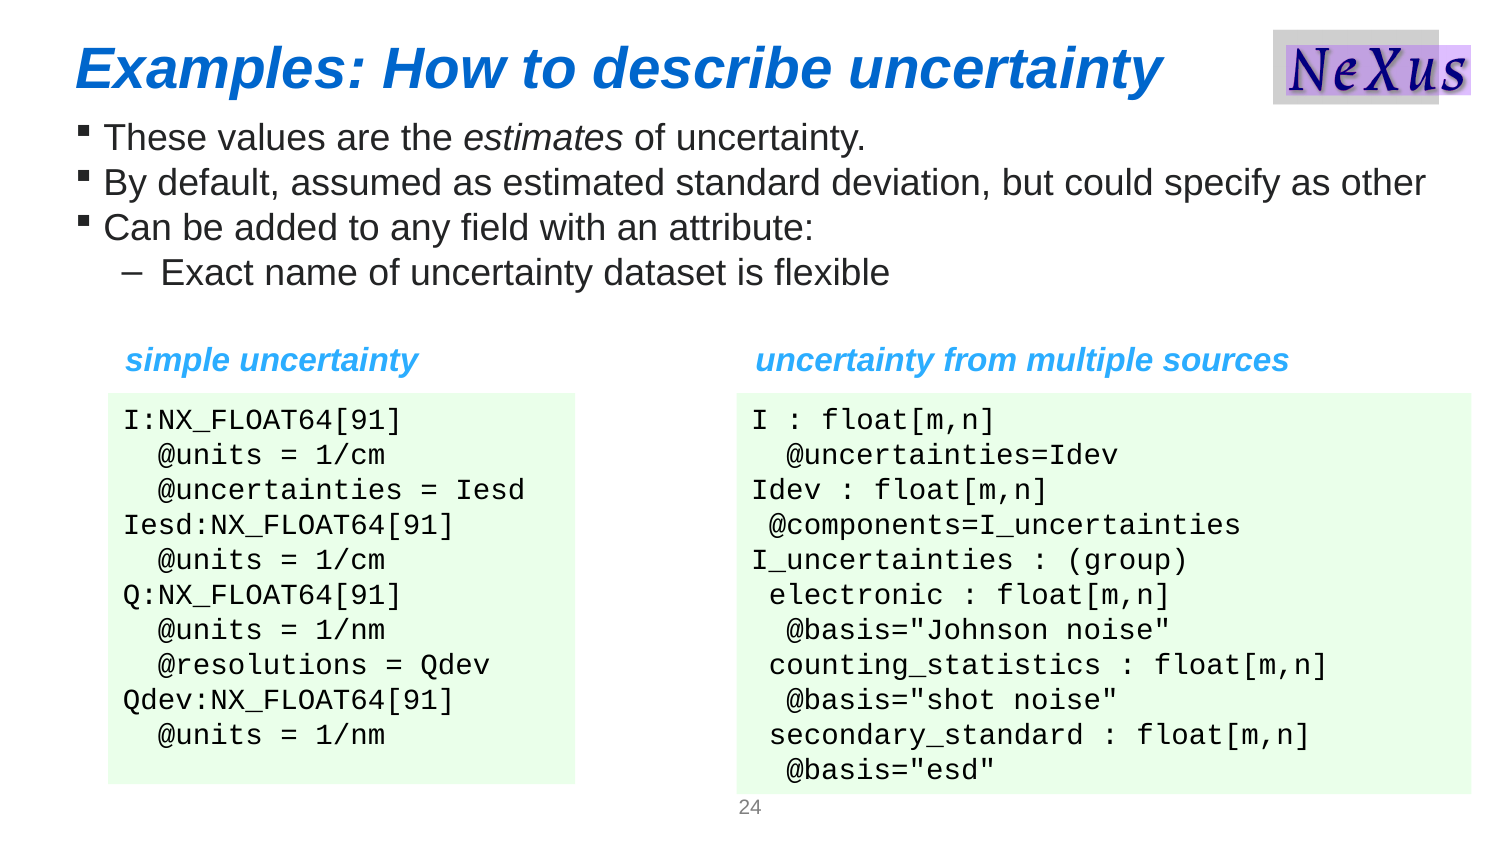

Examples: How to describe uncertainty
These values are the estimates of uncertainty.
By default, assumed as estimated standard deviation, but could specify as other
Can be added to any field with an attribute:
Exact name of uncertainty dataset is flexible
simple uncertainty
uncertainty from multiple sources
I:NX_FLOAT64[91]
 @units = 1/cm
 @uncertainties = Iesd
Iesd:NX_FLOAT64[91]
 @units = 1/cm
Q:NX_FLOAT64[91]
 @units = 1/nm
 @resolutions = Qdev
Qdev:NX_FLOAT64[91]
 @units = 1/nm
I : float[m,n]
 @uncertainties=Idev
Idev : float[m,n]
 @components=I_uncertainties
I_uncertainties : (group)
 electronic : float[m,n]
 @basis="Johnson noise"
 counting_statistics : float[m,n]
 @basis="shot noise"
 secondary_standard : float[m,n]
 @basis="esd"